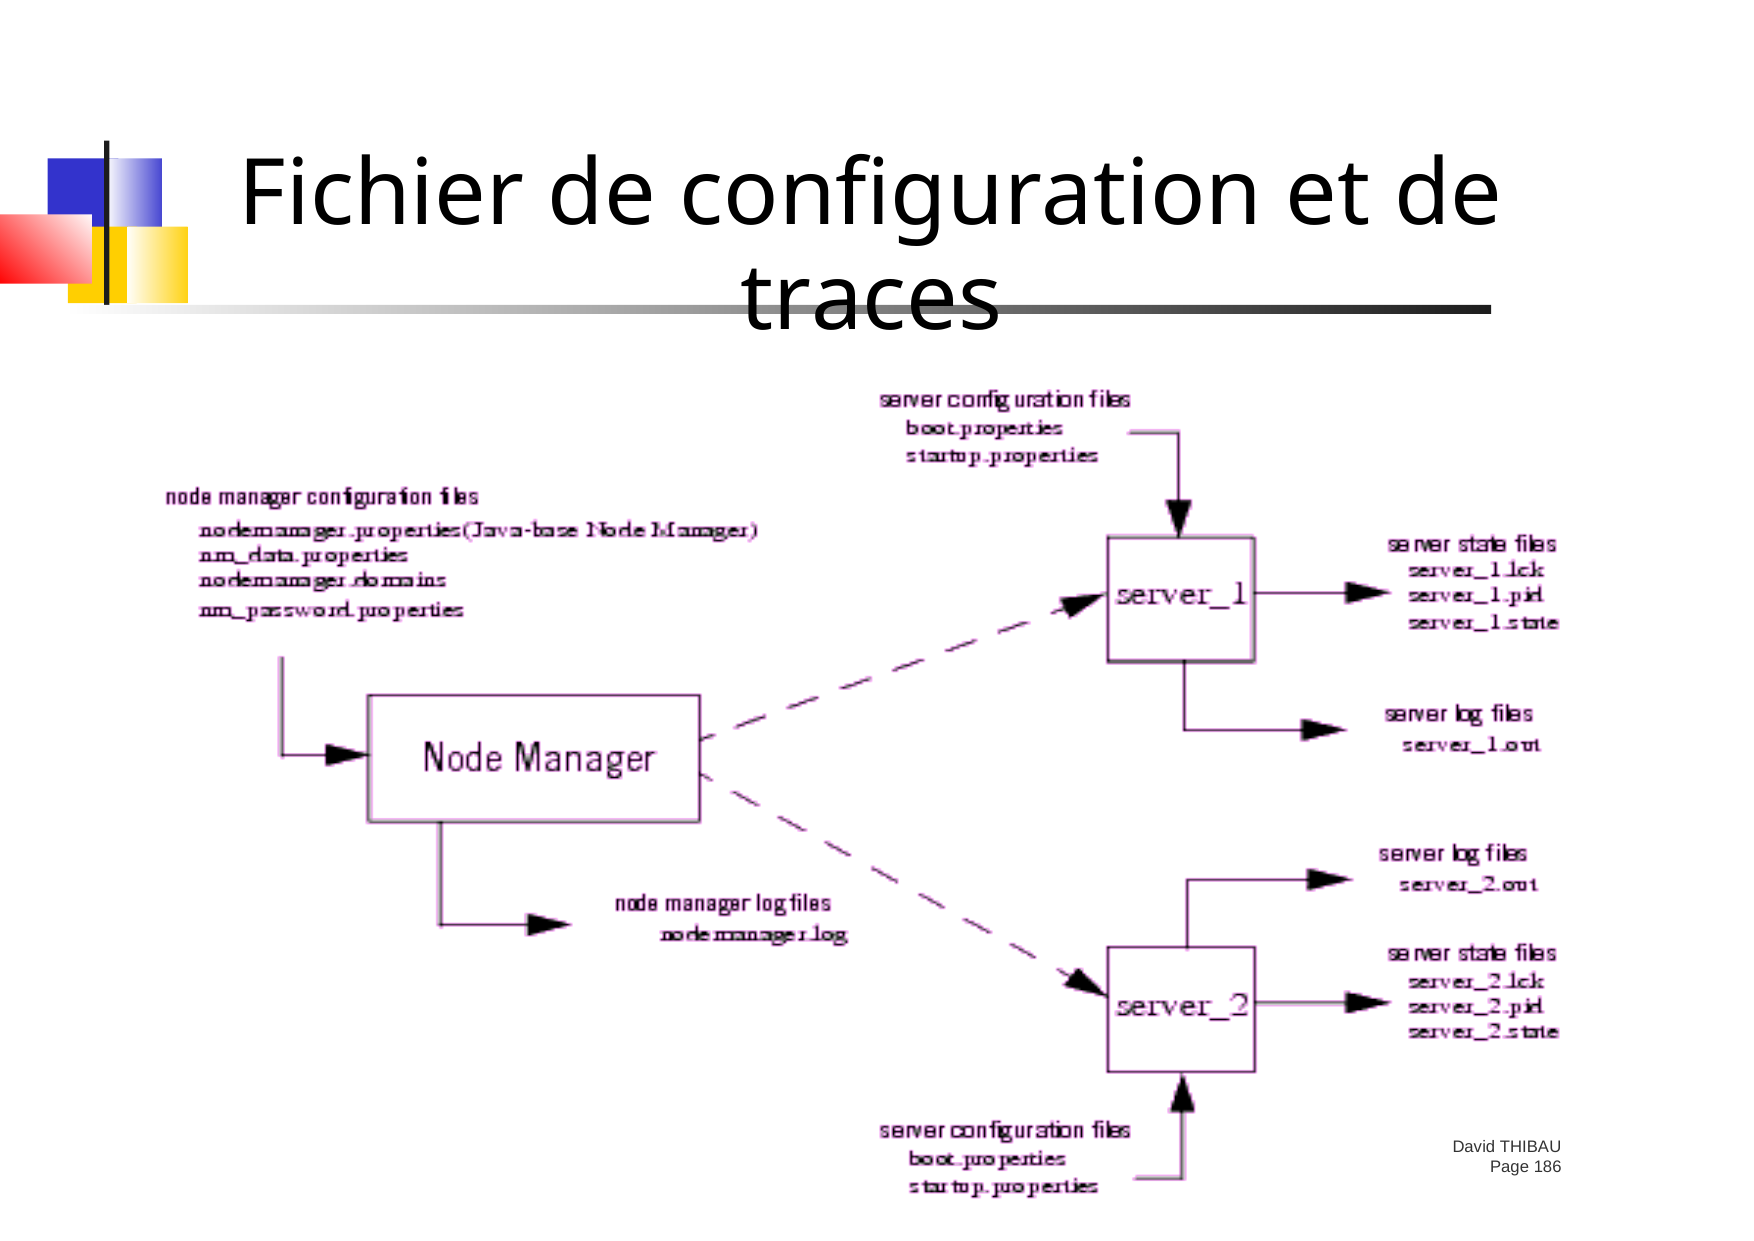

# Fichier de configuration et de traces